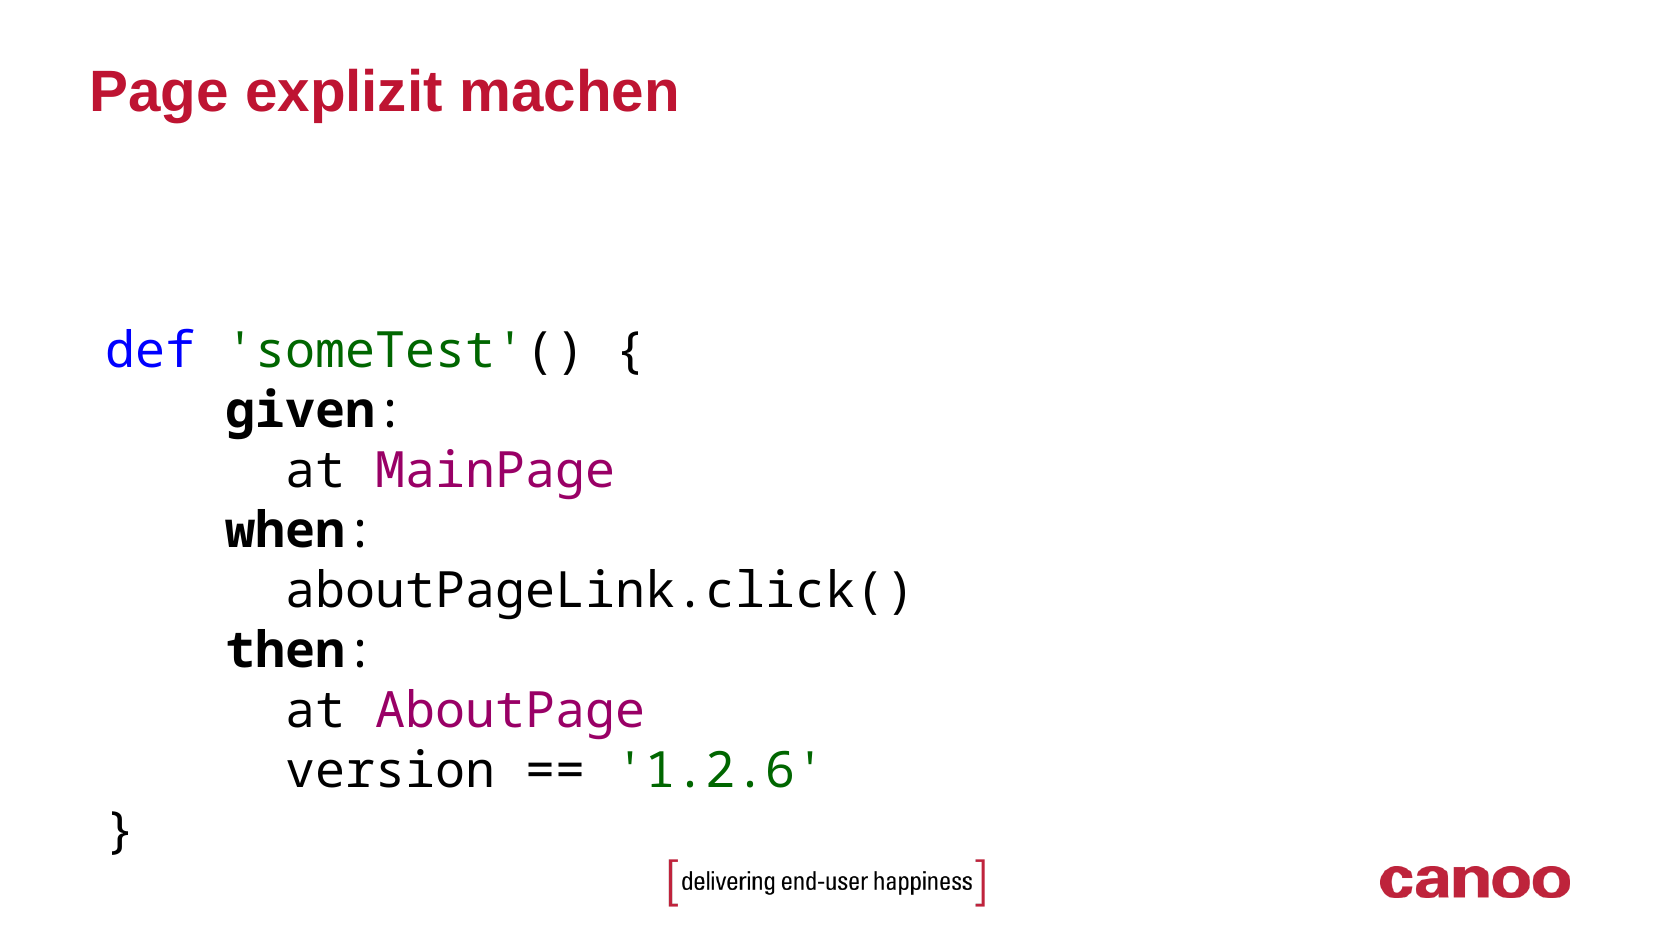

# Page explizit machen
def 'someTest'() {
 given:
 at MainPage
 when:
 aboutPageLink.click()
 then:
 at AboutPage
 version == '1.2.6'
}